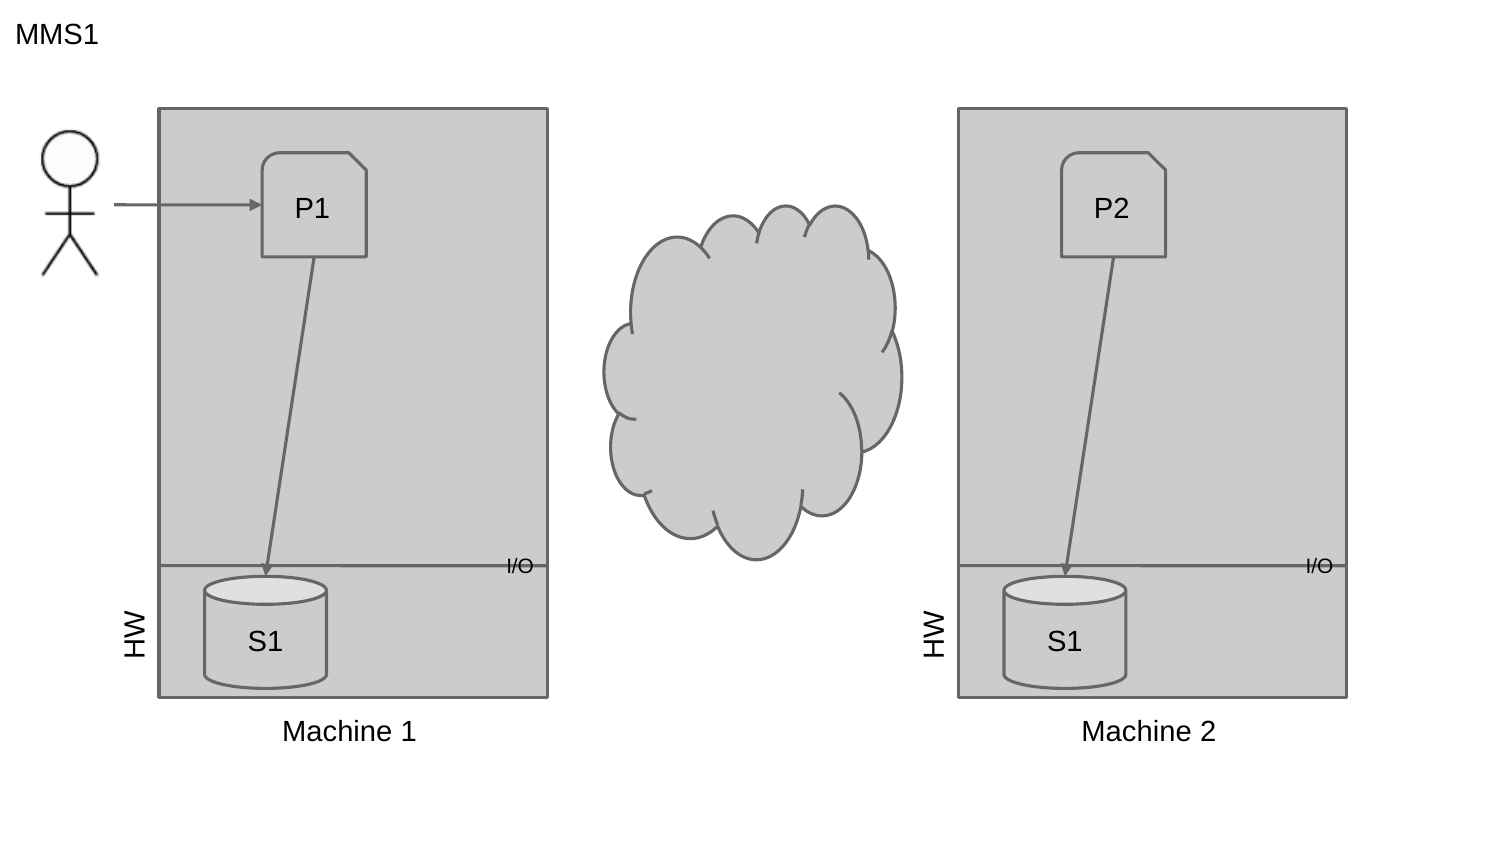

MMS1
Machine 1
Machine 2
P1
P2
I/O
I/O
S1
S1
HW
HW